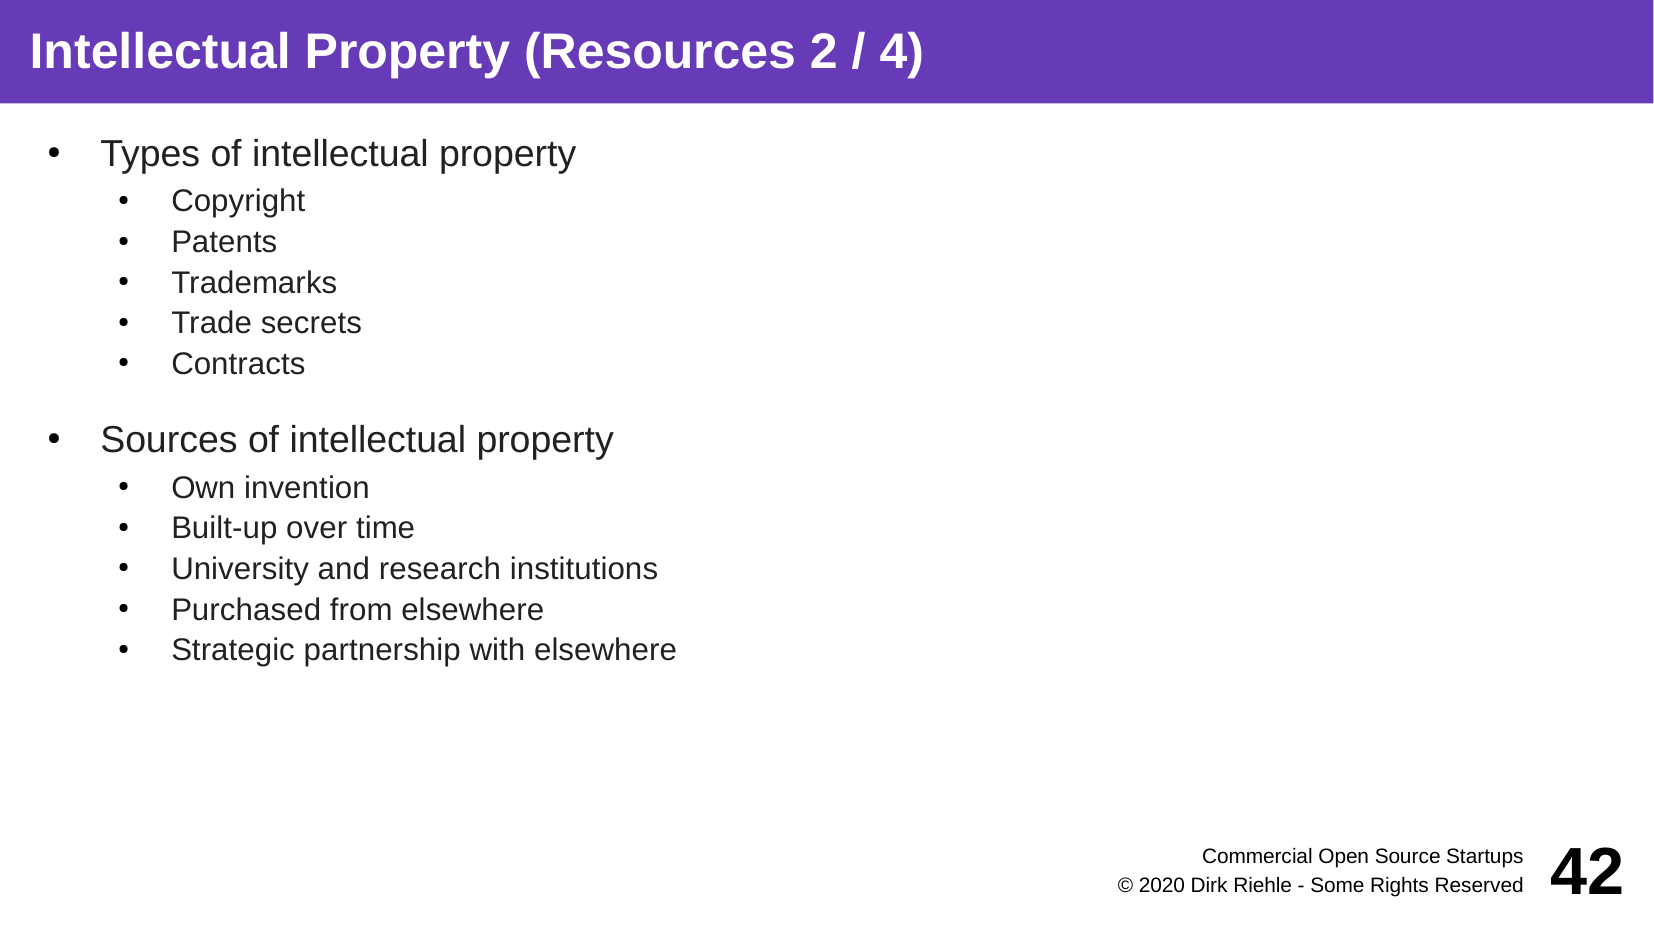

# Intellectual Property (Resources 2 / 4)
Types of intellectual property
Copyright
Patents
Trademarks
Trade secrets
Contracts
Sources of intellectual property
Own invention
Built-up over time
University and research institutions
Purchased from elsewhere
Strategic partnership with elsewhere
Commercial Open Source Startups
42
© 2020 Dirk Riehle - Some Rights Reserved